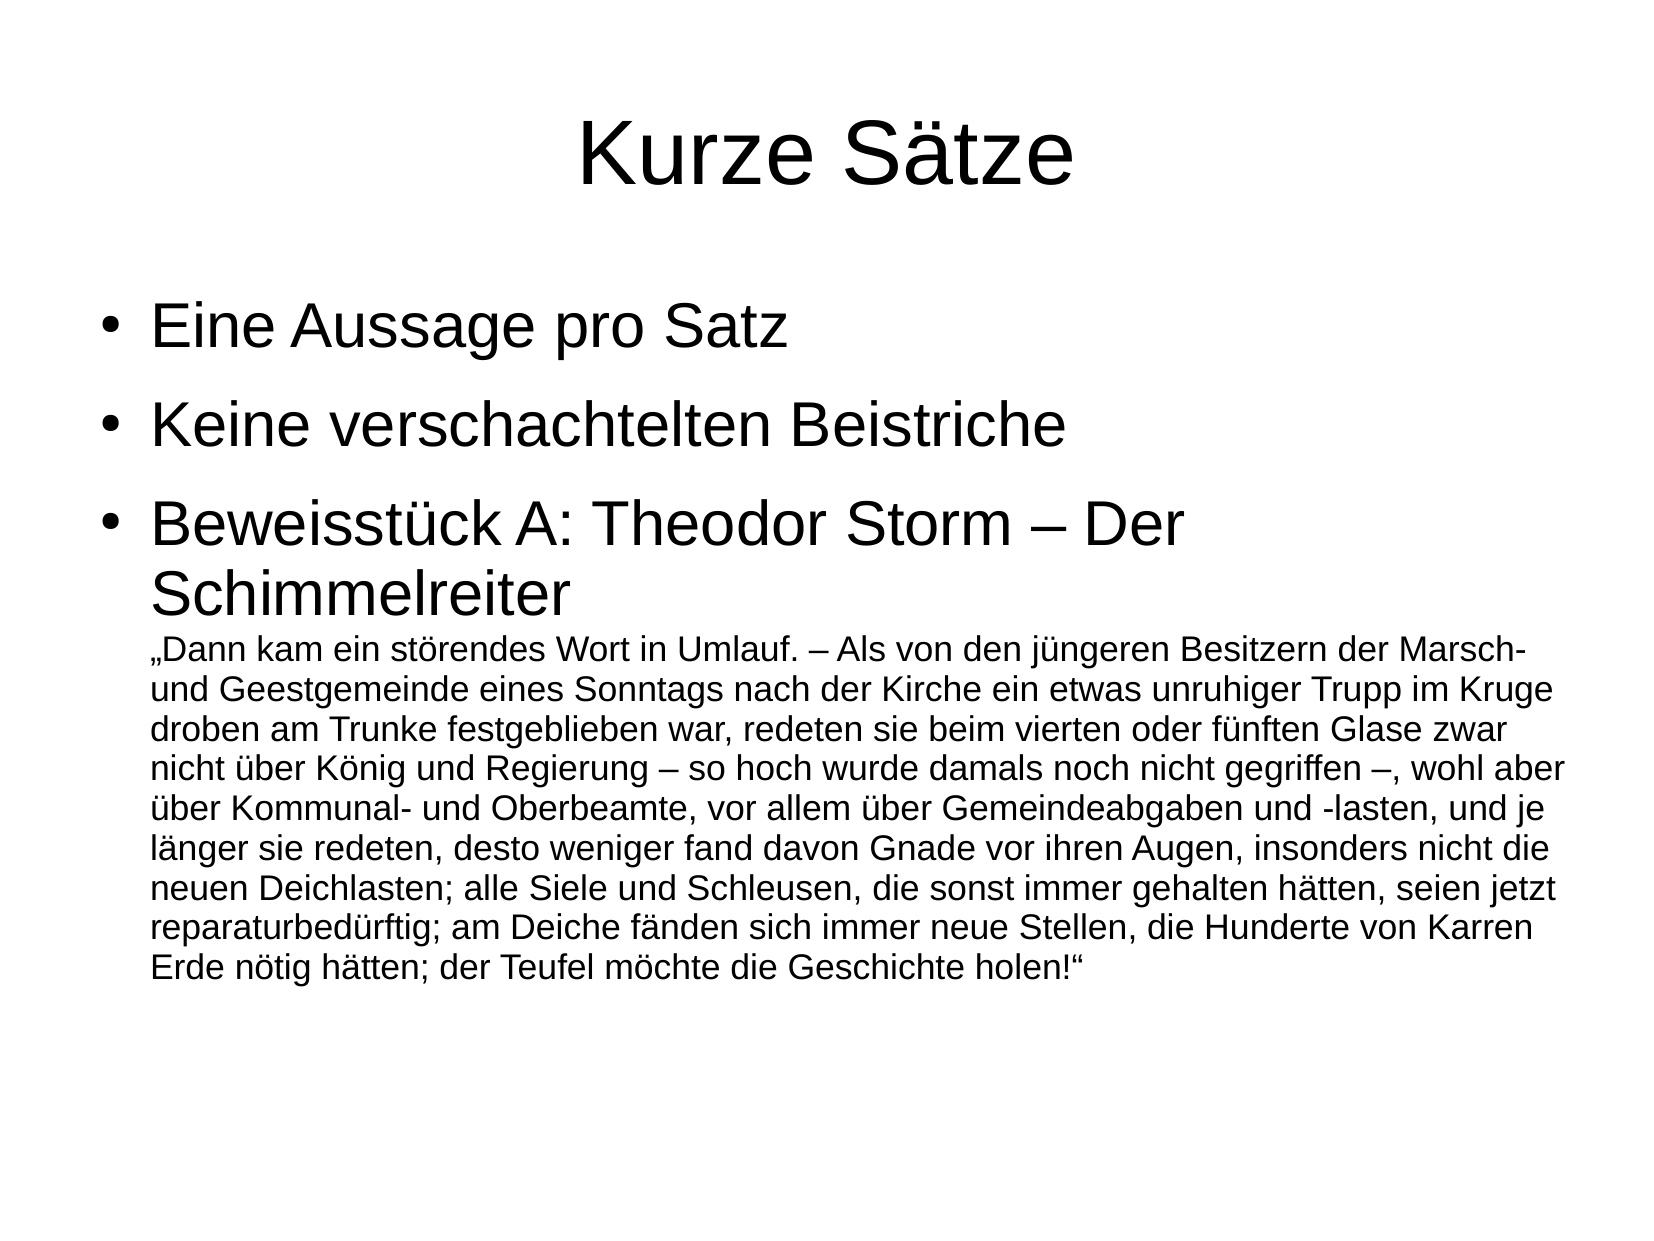

# Kurze Sätze
Eine Aussage pro Satz
Keine verschachtelten Beistriche
Beweisstück A: Theodor Storm – Der Schimmelreiter
„Dann kam ein störendes Wort in Umlauf. – Als von den jüngeren Besitzern der Marsch- und Geestgemeinde eines Sonntags nach der Kirche ein etwas unruhiger Trupp im Kruge droben am Trunke festgeblieben war, redeten sie beim vierten oder fünften Glase zwar nicht über König und Regierung – so hoch wurde damals noch nicht gegriffen –, wohl aber über Kommunal- und Oberbeamte, vor allem über Gemeindeabgaben und -lasten, und je länger sie redeten, desto weniger fand davon Gnade vor ihren Augen, insonders nicht die neuen Deichlasten; alle Siele und Schleusen, die sonst immer gehalten hätten, seien jetzt reparaturbedürftig; am Deiche fänden sich immer neue Stellen, die Hunderte von Karren Erde nötig hätten; der Teufel möchte die Geschichte holen!“